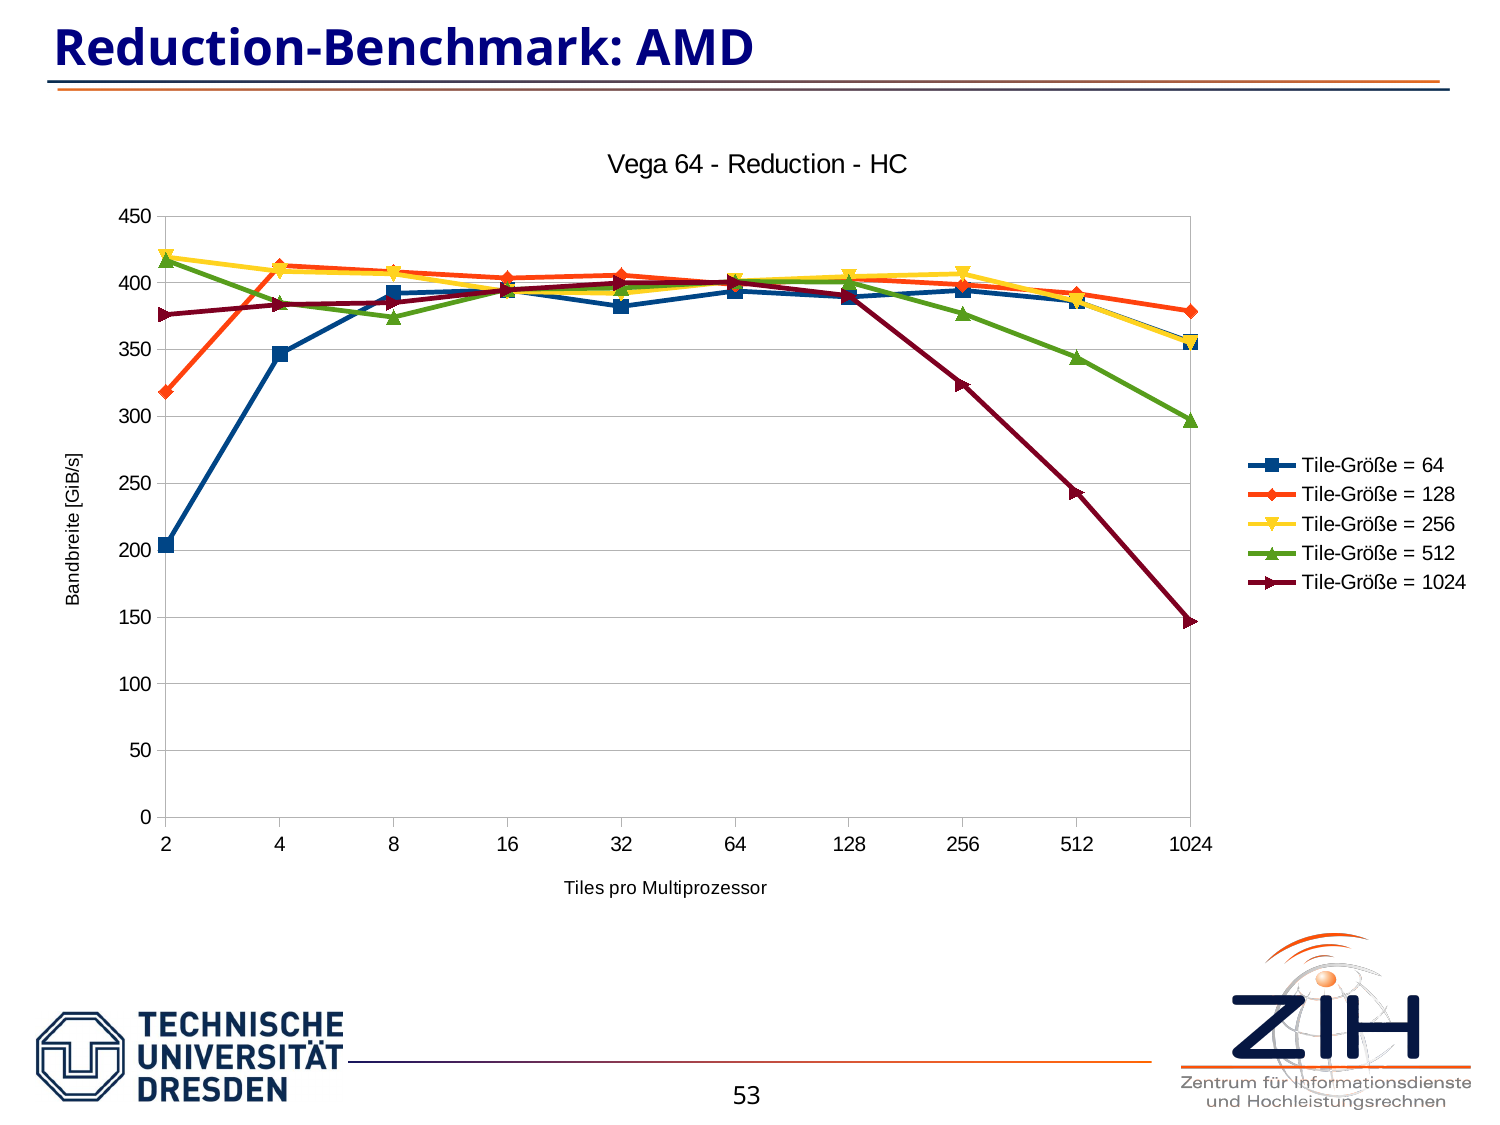

# Reduction-Benchmark: AMD
### Chart: Vega 64 - Reduction - HC
| Category | Tile-Größe = 64 | Tile-Größe = 128 | Tile-Größe = 256 | Tile-Größe = 512 | Tile-Größe = 1024 |
|---|---|---|---|---|---|
| 2 | 203.65 | 318.691 | 419.428 | 417.053 | 376.388 |
| 4 | 346.882 | 413.166 | 408.712 | 385.341 | 383.883 |
| 8 | 392.284 | 408.392 | 406.875 | 374.416 | 385.307 |
| 16 | 394.805 | 403.663 | 393.604 | 395.329 | 394.794 |
| 32 | 382.486 | 405.891 | 392.21 | 396.236 | 400.134 |
| 64 | 394.063 | 398.844 | 401.412 | 401.15 | 400.534 |
| 128 | 389.518 | 403.321 | 404.823 | 400.609 | 390.447 |
| 256 | 394.541 | 398.719 | 406.881 | 377.221 | 324.157 |
| 512 | 386.3 | 392.124 | 386.305 | 344.438 | 243.397 |
| 1024 | 355.924 | 378.97 | 355.107 | 297.737 | 146.847 |53